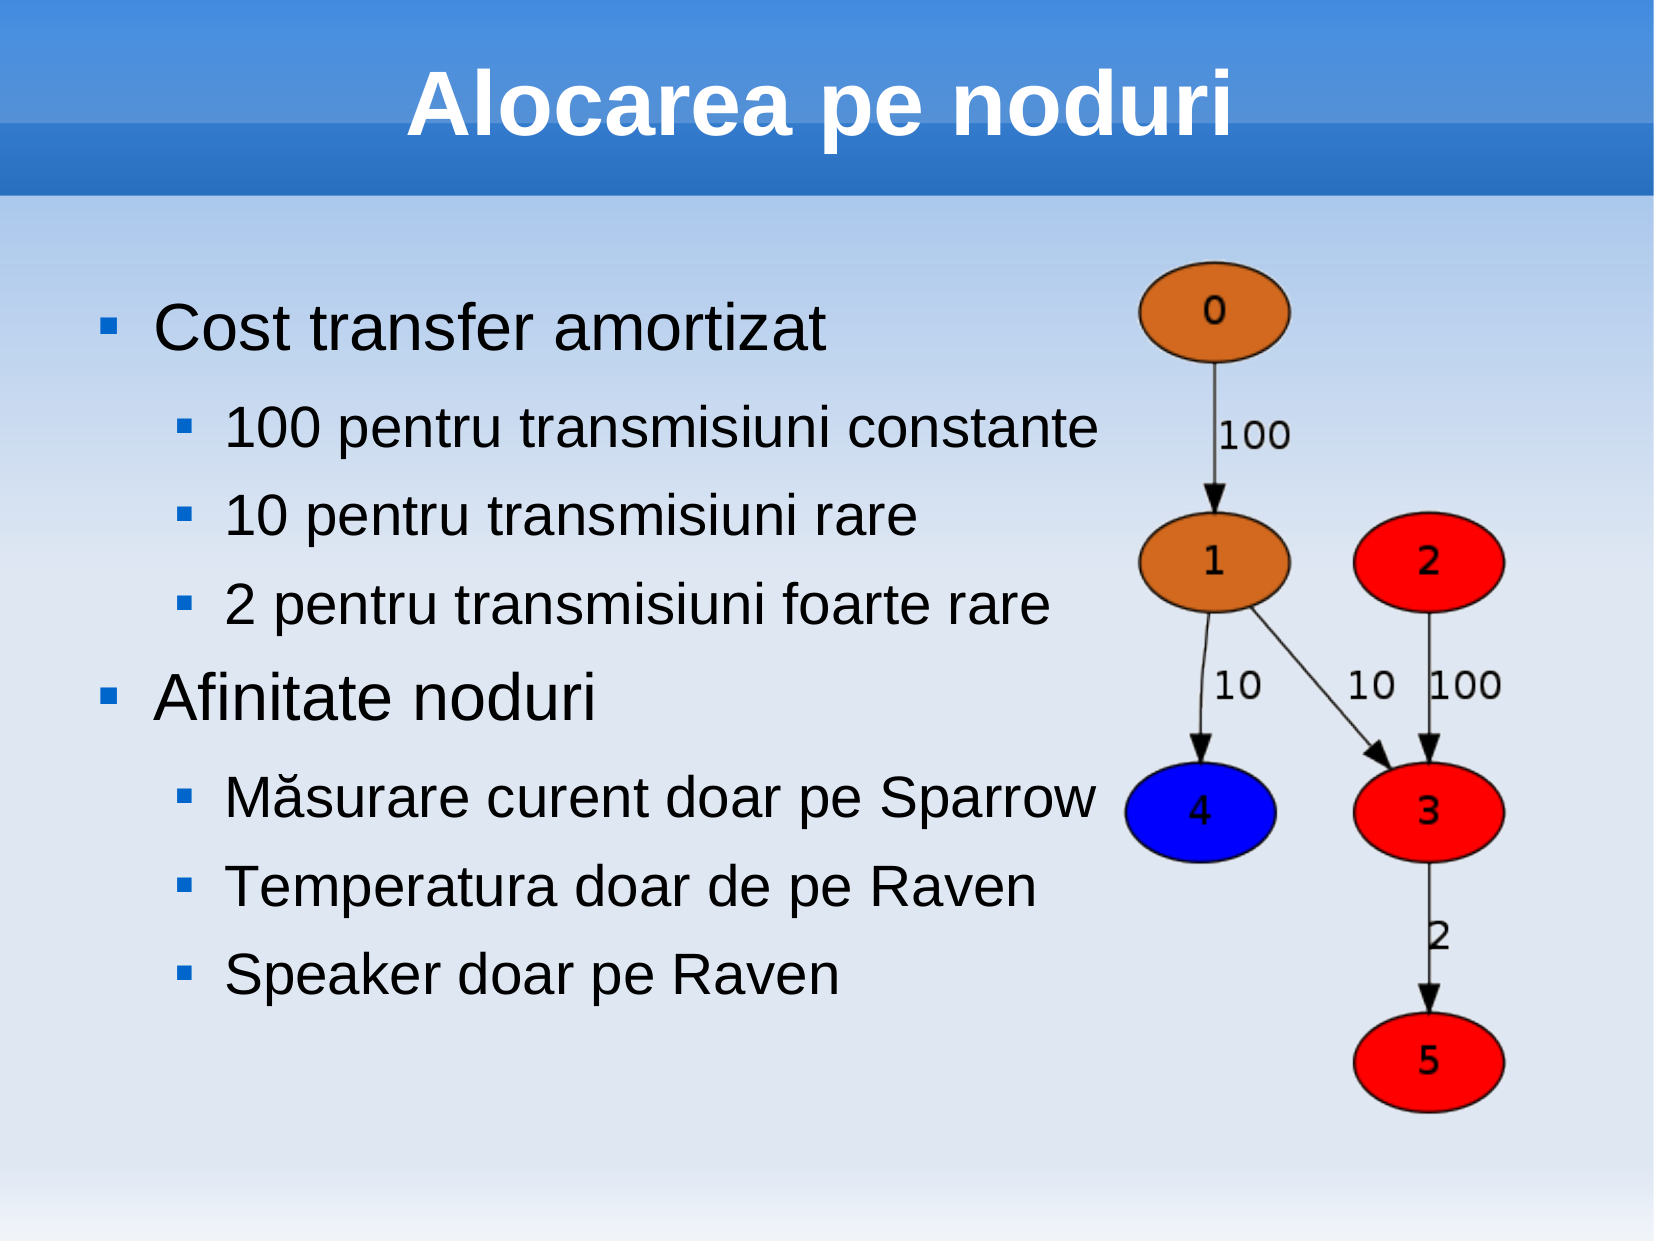

# Alocarea pe noduri
Cost transfer amortizat
100 pentru transmisiuni constante
10 pentru transmisiuni rare
2 pentru transmisiuni foarte rare
Afinitate noduri
Măsurare curent doar pe Sparrow
Temperatura doar de pe Raven
Speaker doar pe Raven